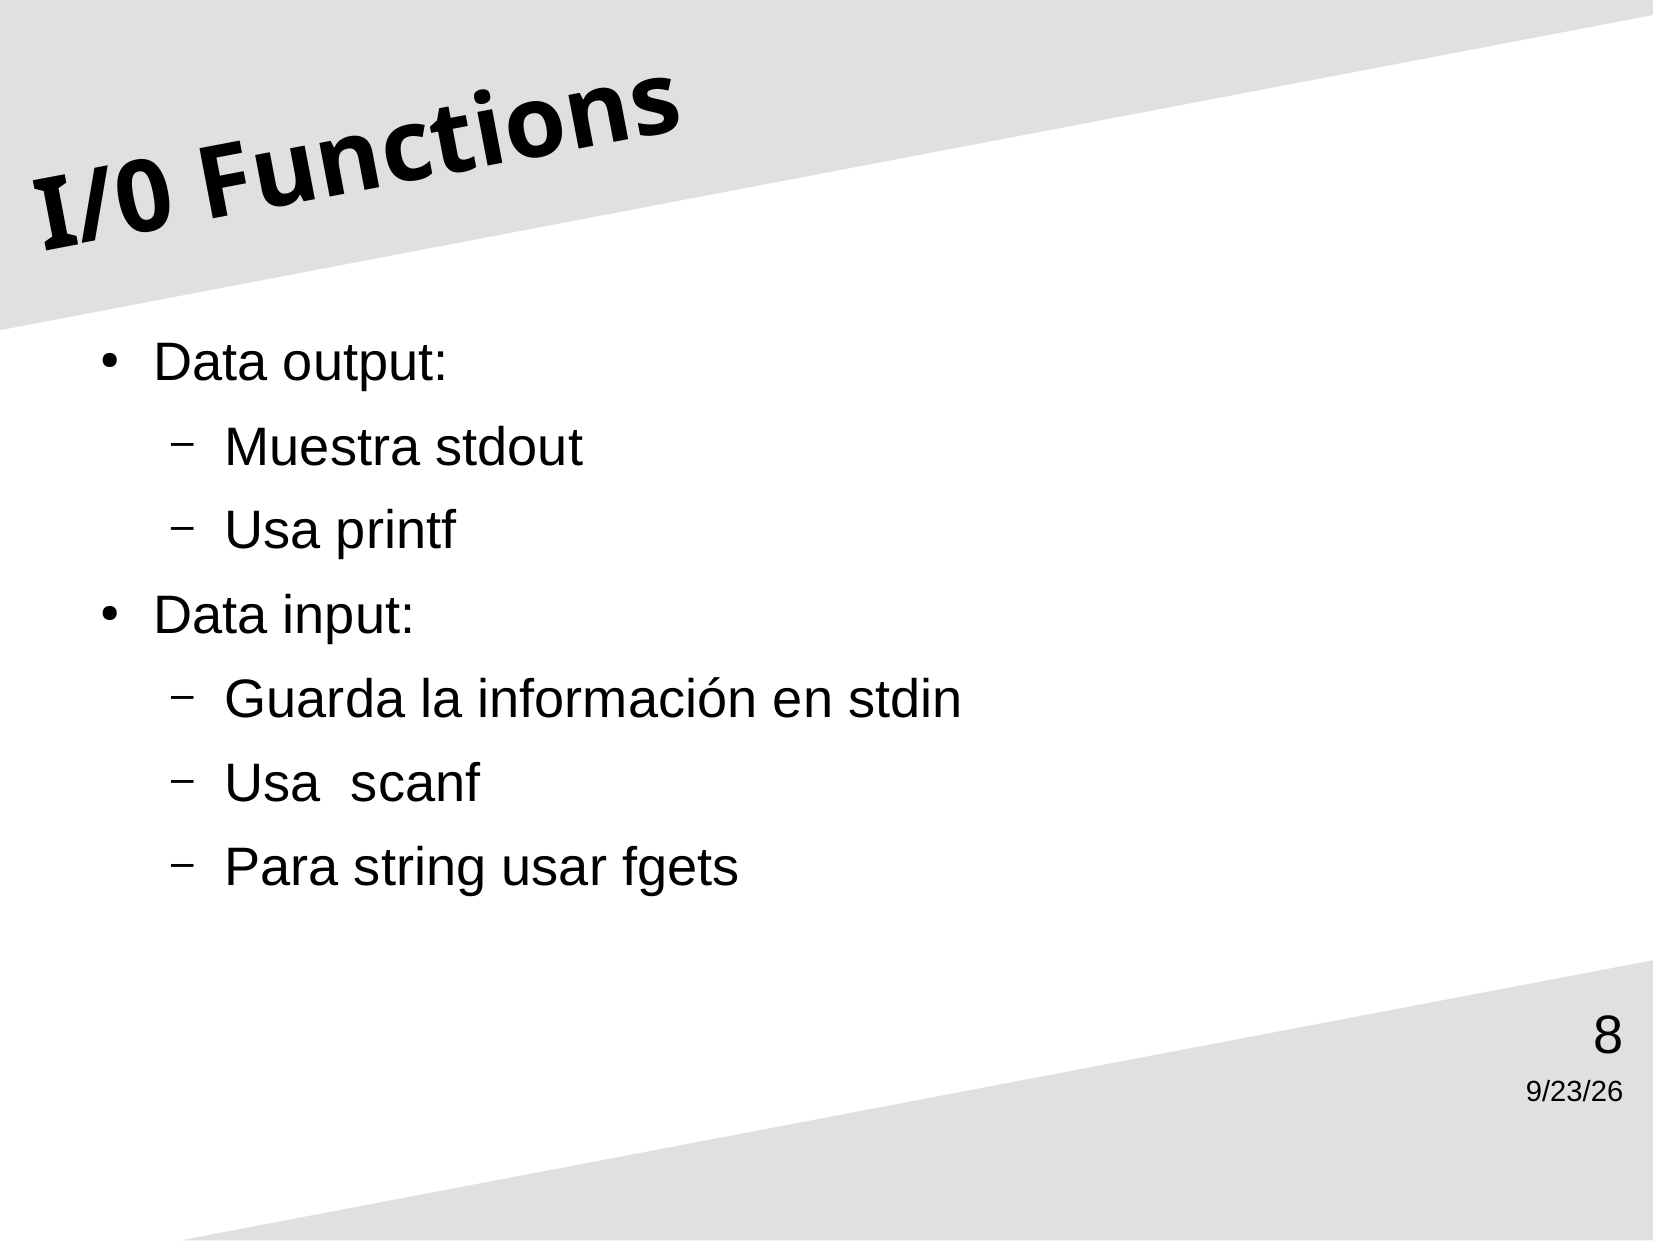

# I/0 Functions
Data output:
Muestra stdout
Usa printf
Data input:
Guarda la información en stdin
Usa scanf
Para string usar fgets
8